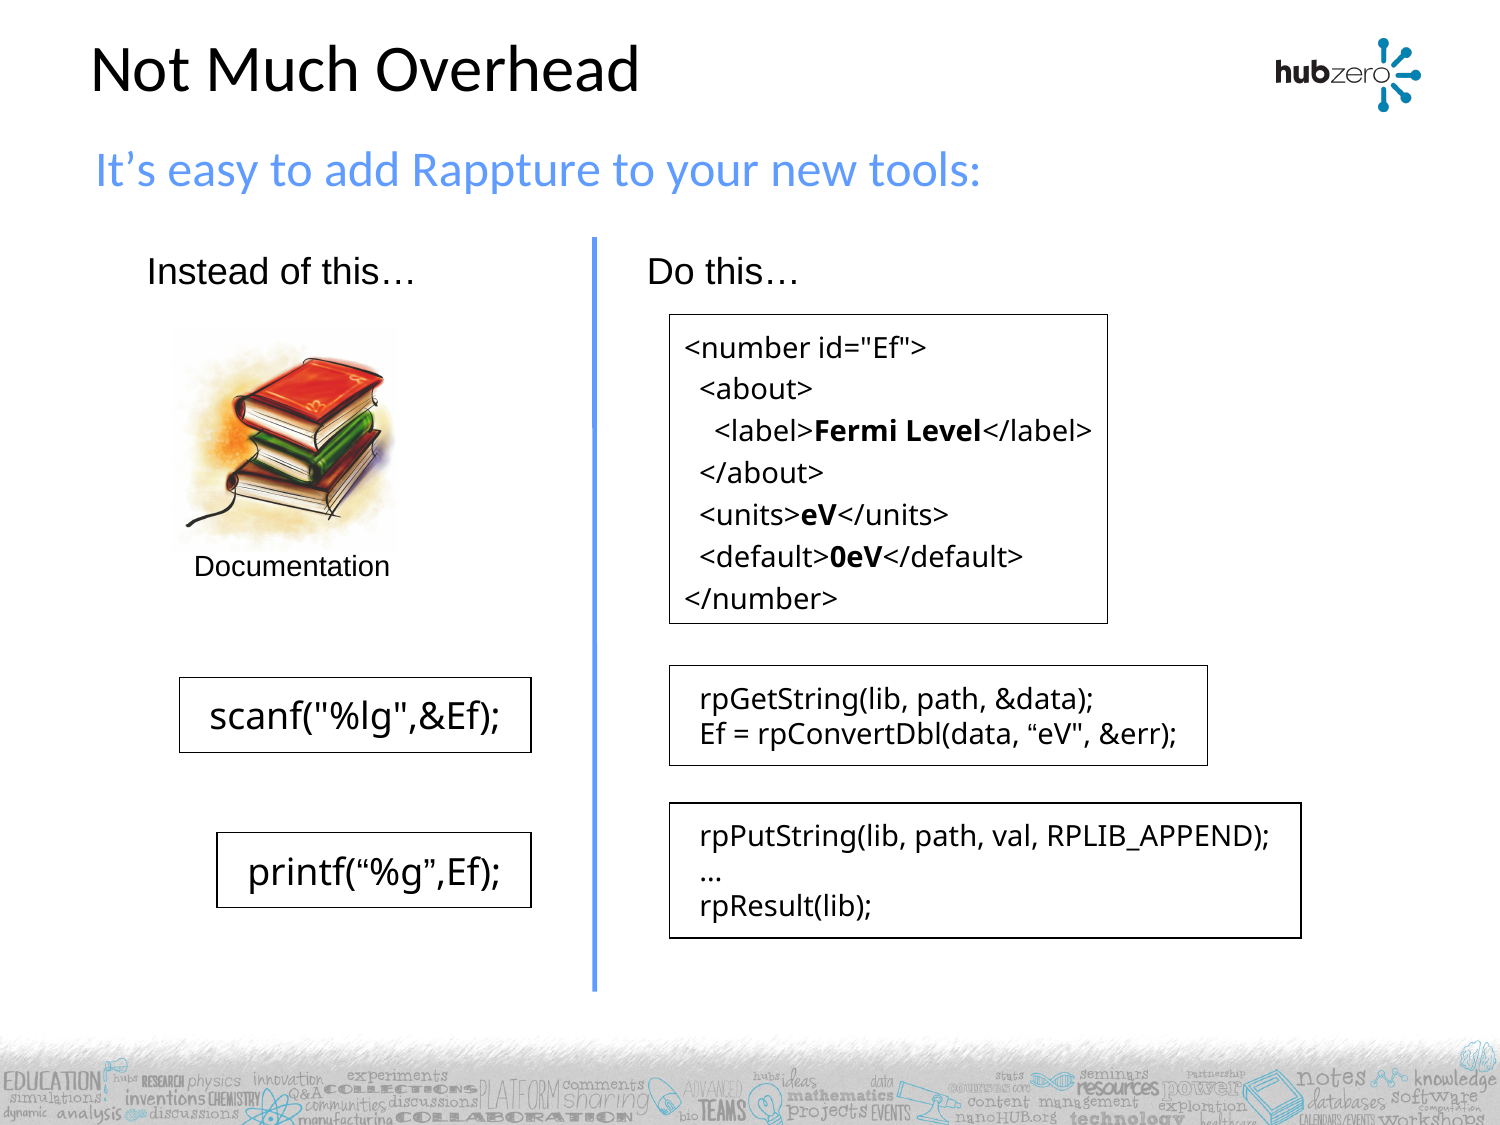

Not Much Overhead
It’s easy to add Rappture to your new tools:
Instead of this…
Do this…
<number id="Ef">
 <about>
 <label>Fermi Level</label>
 </about>
 <units>eV</units>
 <default>0eV</default>
</number>
Documentation
rpGetString(lib, path, &data);
Ef = rpConvertDbl(data, “eV", &err);
scanf("%lg",&Ef);
rpPutString(lib, path, val, RPLIB_APPEND);
…
rpResult(lib);
printf(“%g”,Ef);